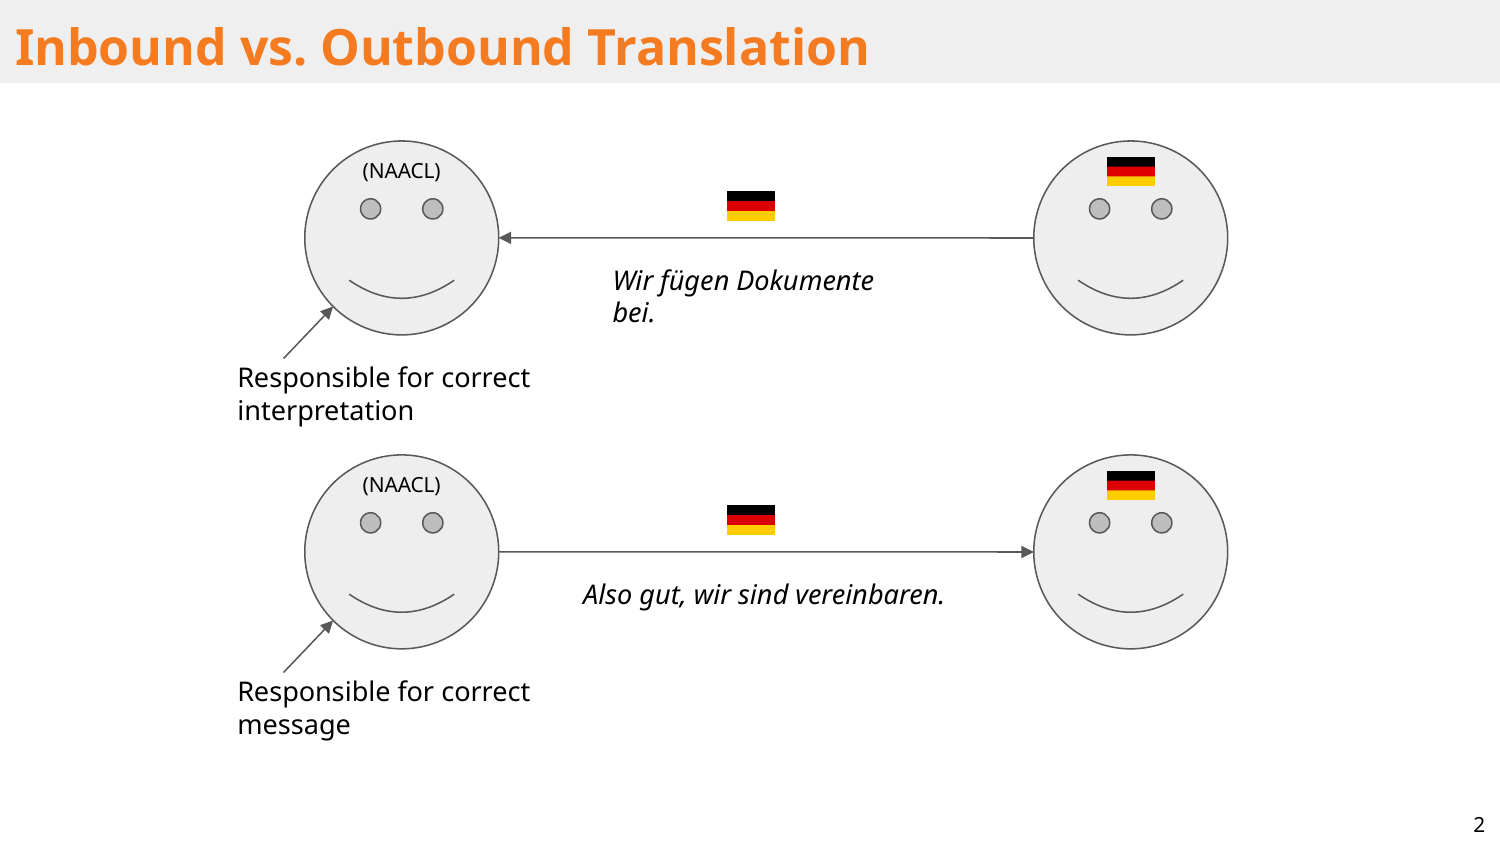

# Inbound vs. Outbound Translation
(NAACL)
Wir fügen Dokumente bei.
Responsible for correct interpretation
(NAACL)
Also gut, wir sind vereinbaren.
Responsible for correct message